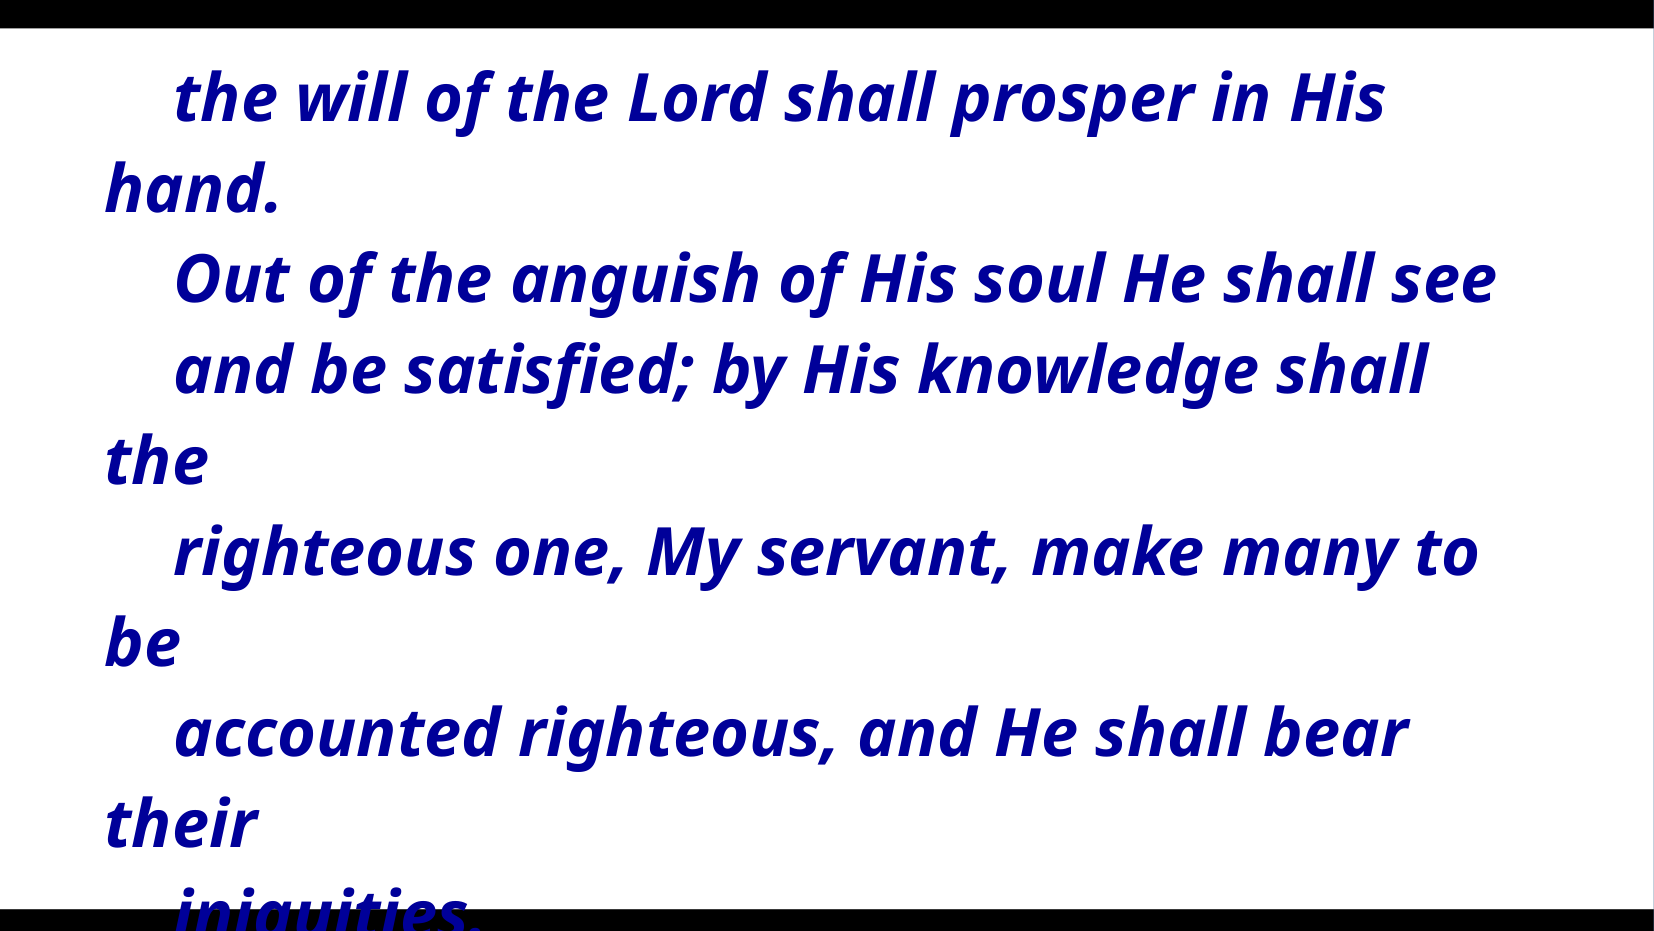

the will of the Lord shall prosper in His hand.
 Out of the anguish of His soul He shall see
 and be satisfied; by His knowledge shall the
 righteous one, My servant, make many to be
 accounted righteous, and He shall bear their
 iniquities.